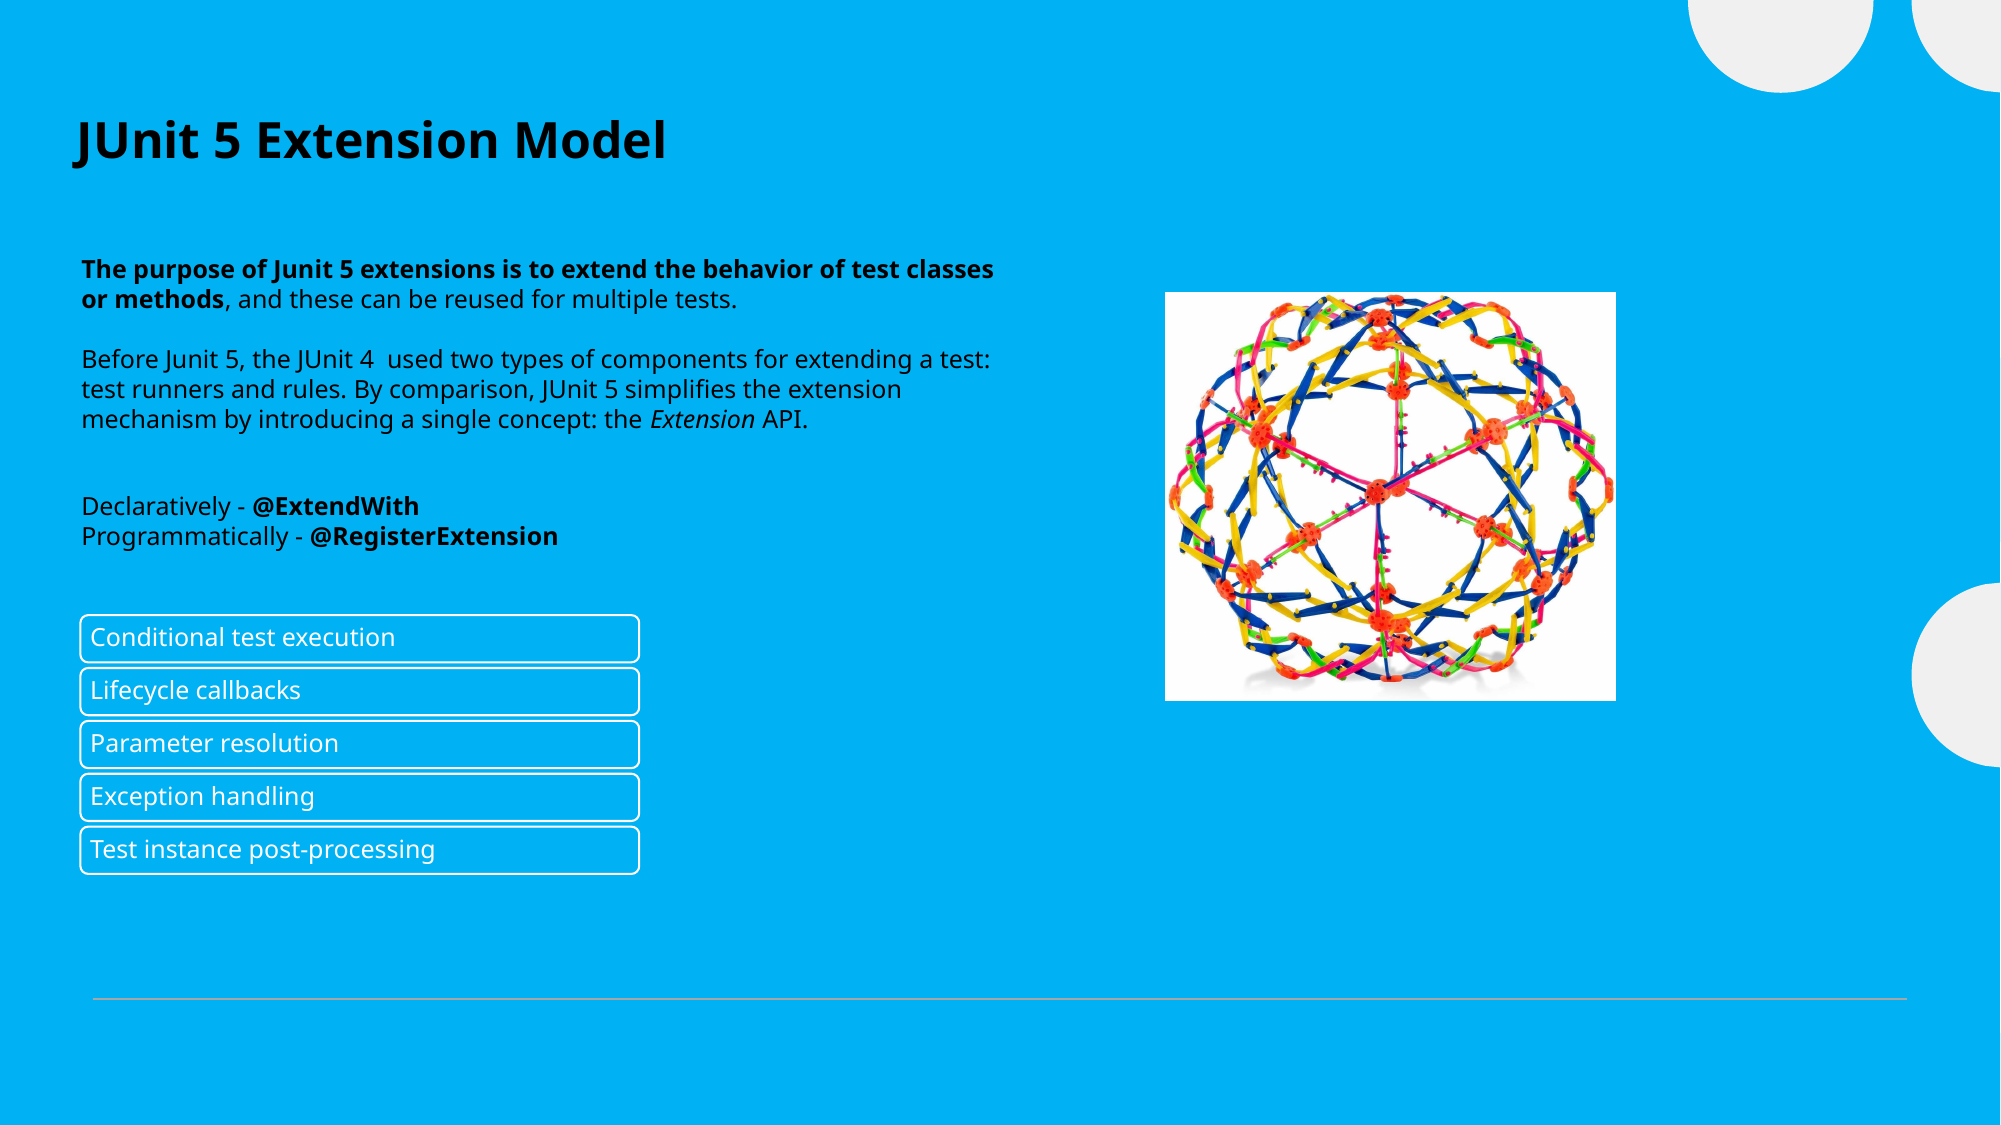

# JUnit 5 Extension Model
The purpose of Junit 5 extensions is to extend the behavior of test classes or methods, and these can be reused for multiple tests.
Before Junit 5, the JUnit 4  used two types of components for extending a test: test runners and rules. By comparison, JUnit 5 simplifies the extension mechanism by introducing a single concept: the Extension API.
Declaratively - @ExtendWith
Programmatically - @RegisterExtension
Conditional test execution
Lifecycle callbacks
Parameter resolution
Exception handling
Test instance post-processing